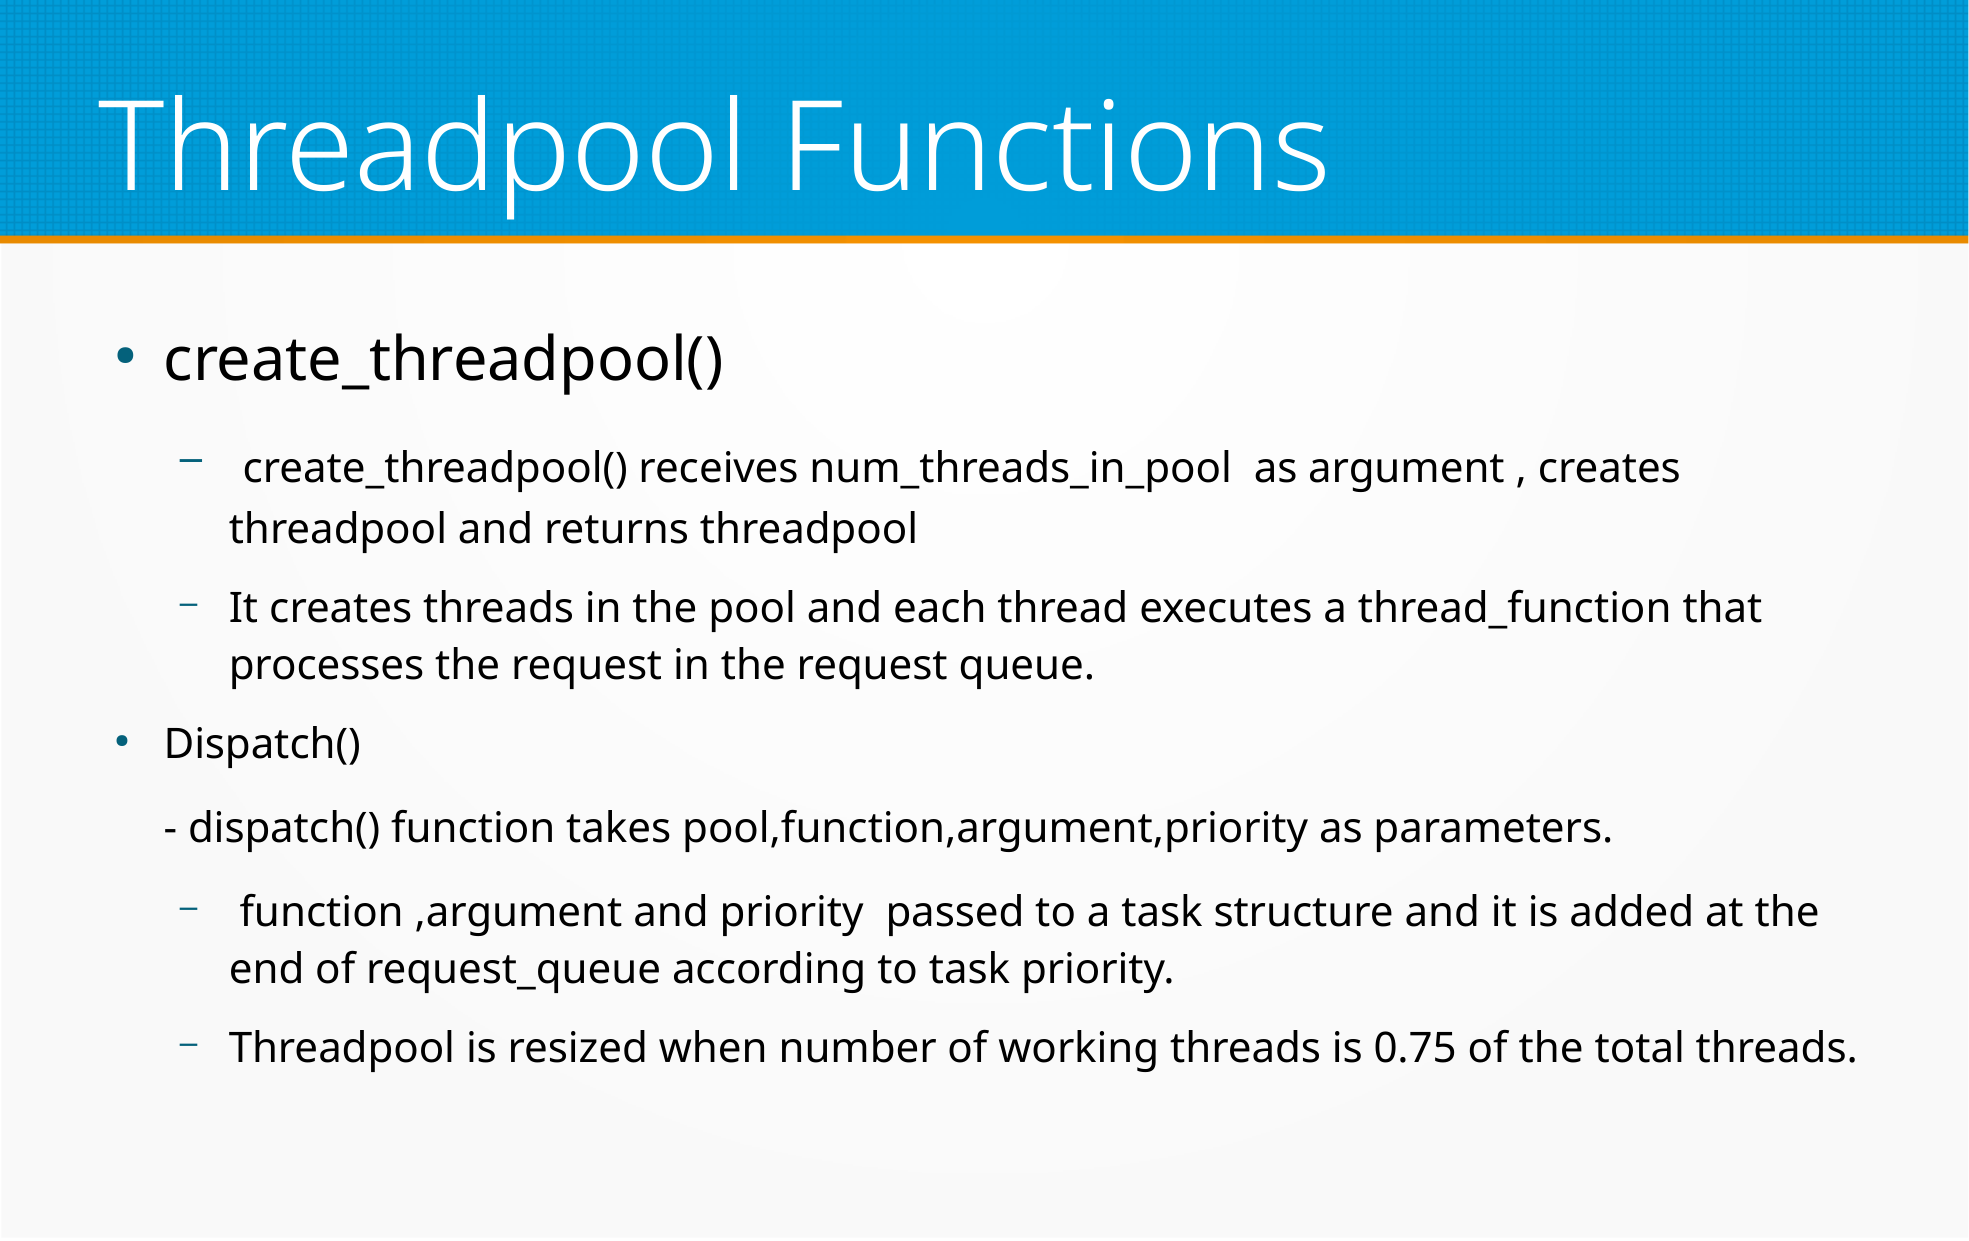

# Threadpool Functions
create_threadpool()
 create_threadpool() receives num_threads_in_pool as argument , creates threadpool and returns threadpool
It creates threads in the pool and each thread executes a thread_function that processes the request in the request queue.
Dispatch()
- dispatch() function takes pool,function,argument,priority as parameters.
 function ,argument and priority passed to a task structure and it is added at the end of request_queue according to task priority.
Threadpool is resized when number of working threads is 0.75 of the total threads.